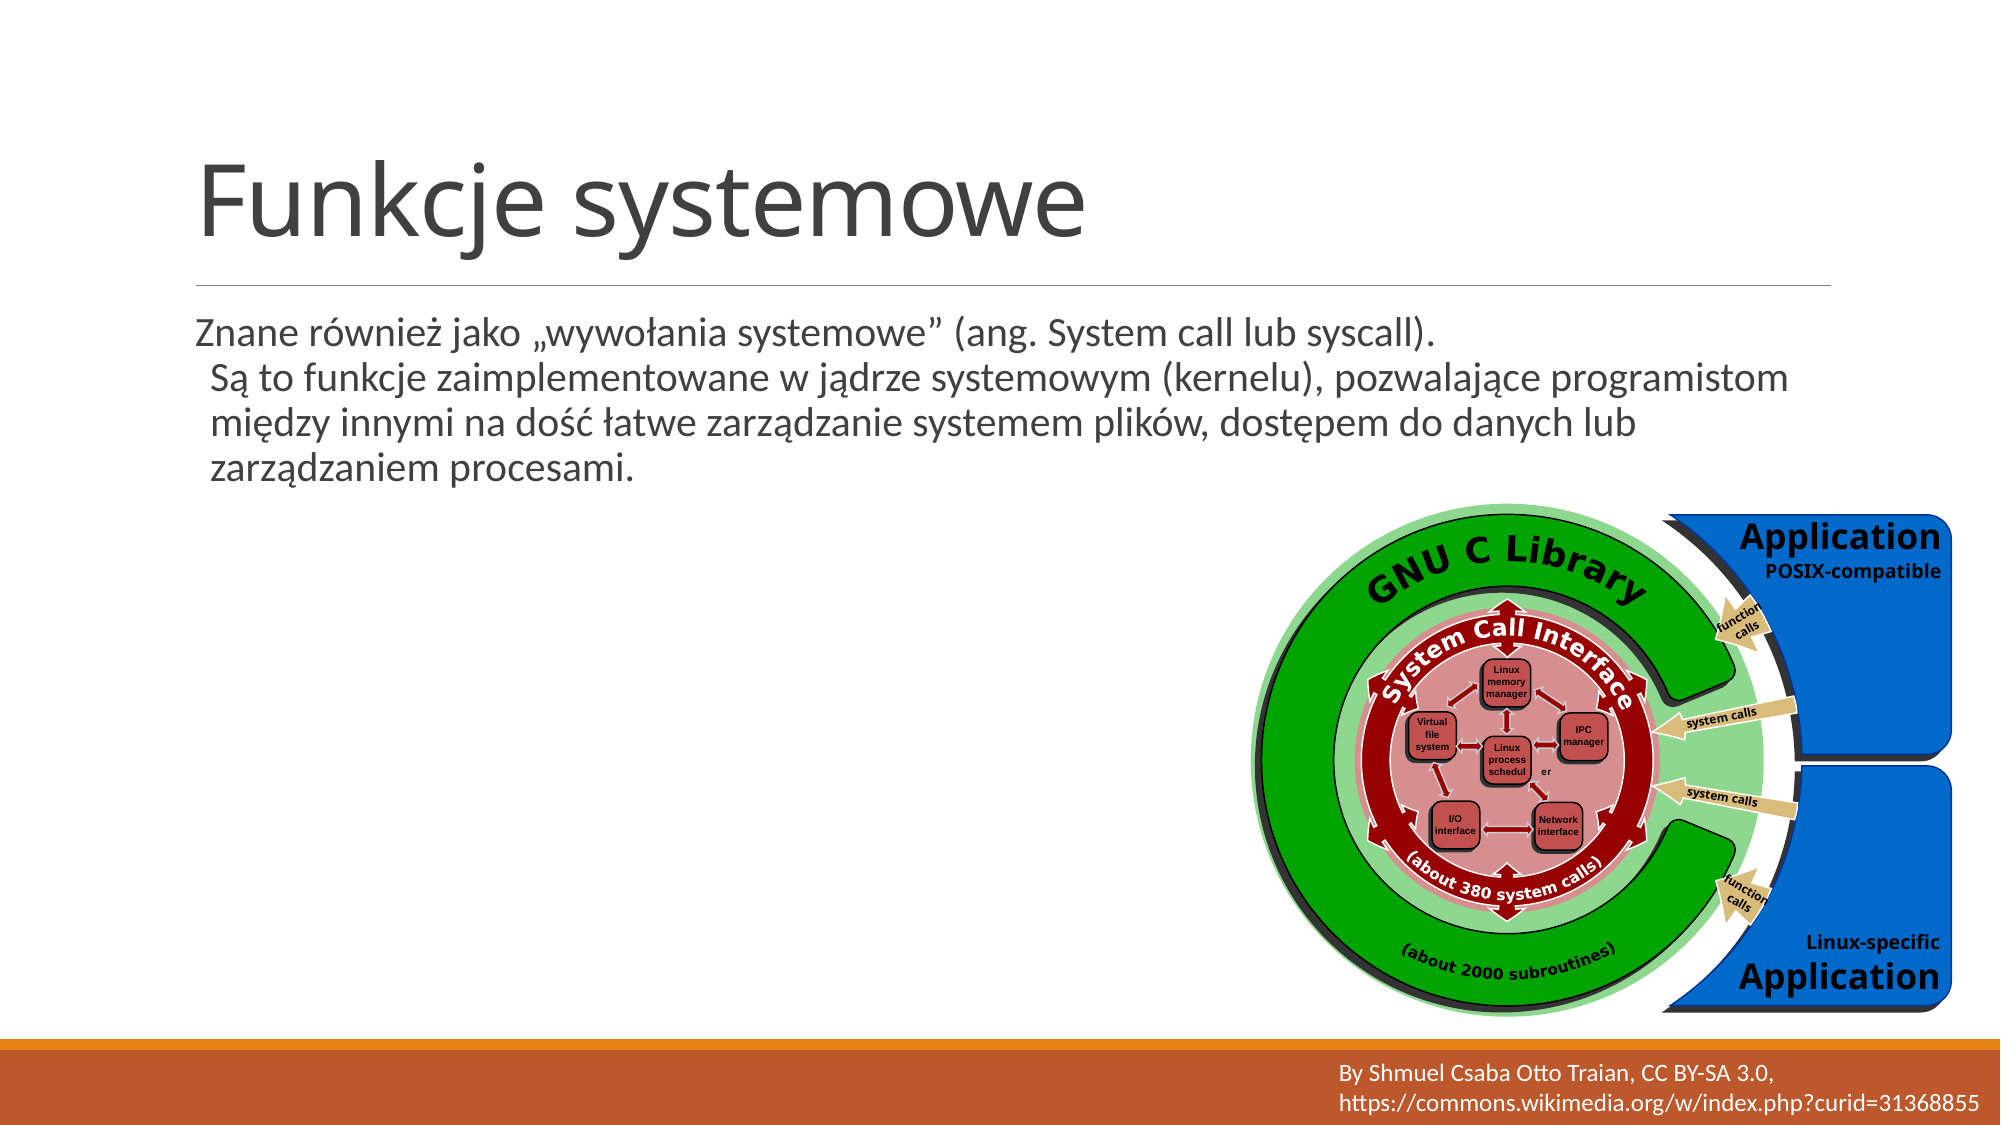

# Funkcje systemowe
Znane również jako „wywołania systemowe” (ang. System call lub syscall).
Są to funkcje zaimplementowane w jądrze systemowym (kernelu), pozwalające programistom między innymi na dość łatwe zarządzanie systemem plików, dostępem do danych lub zarządzaniem procesami.
By Shmuel Csaba Otto Traian, CC BY-SA 3.0, https://commons.wikimedia.org/w/index.php?curid=31368855